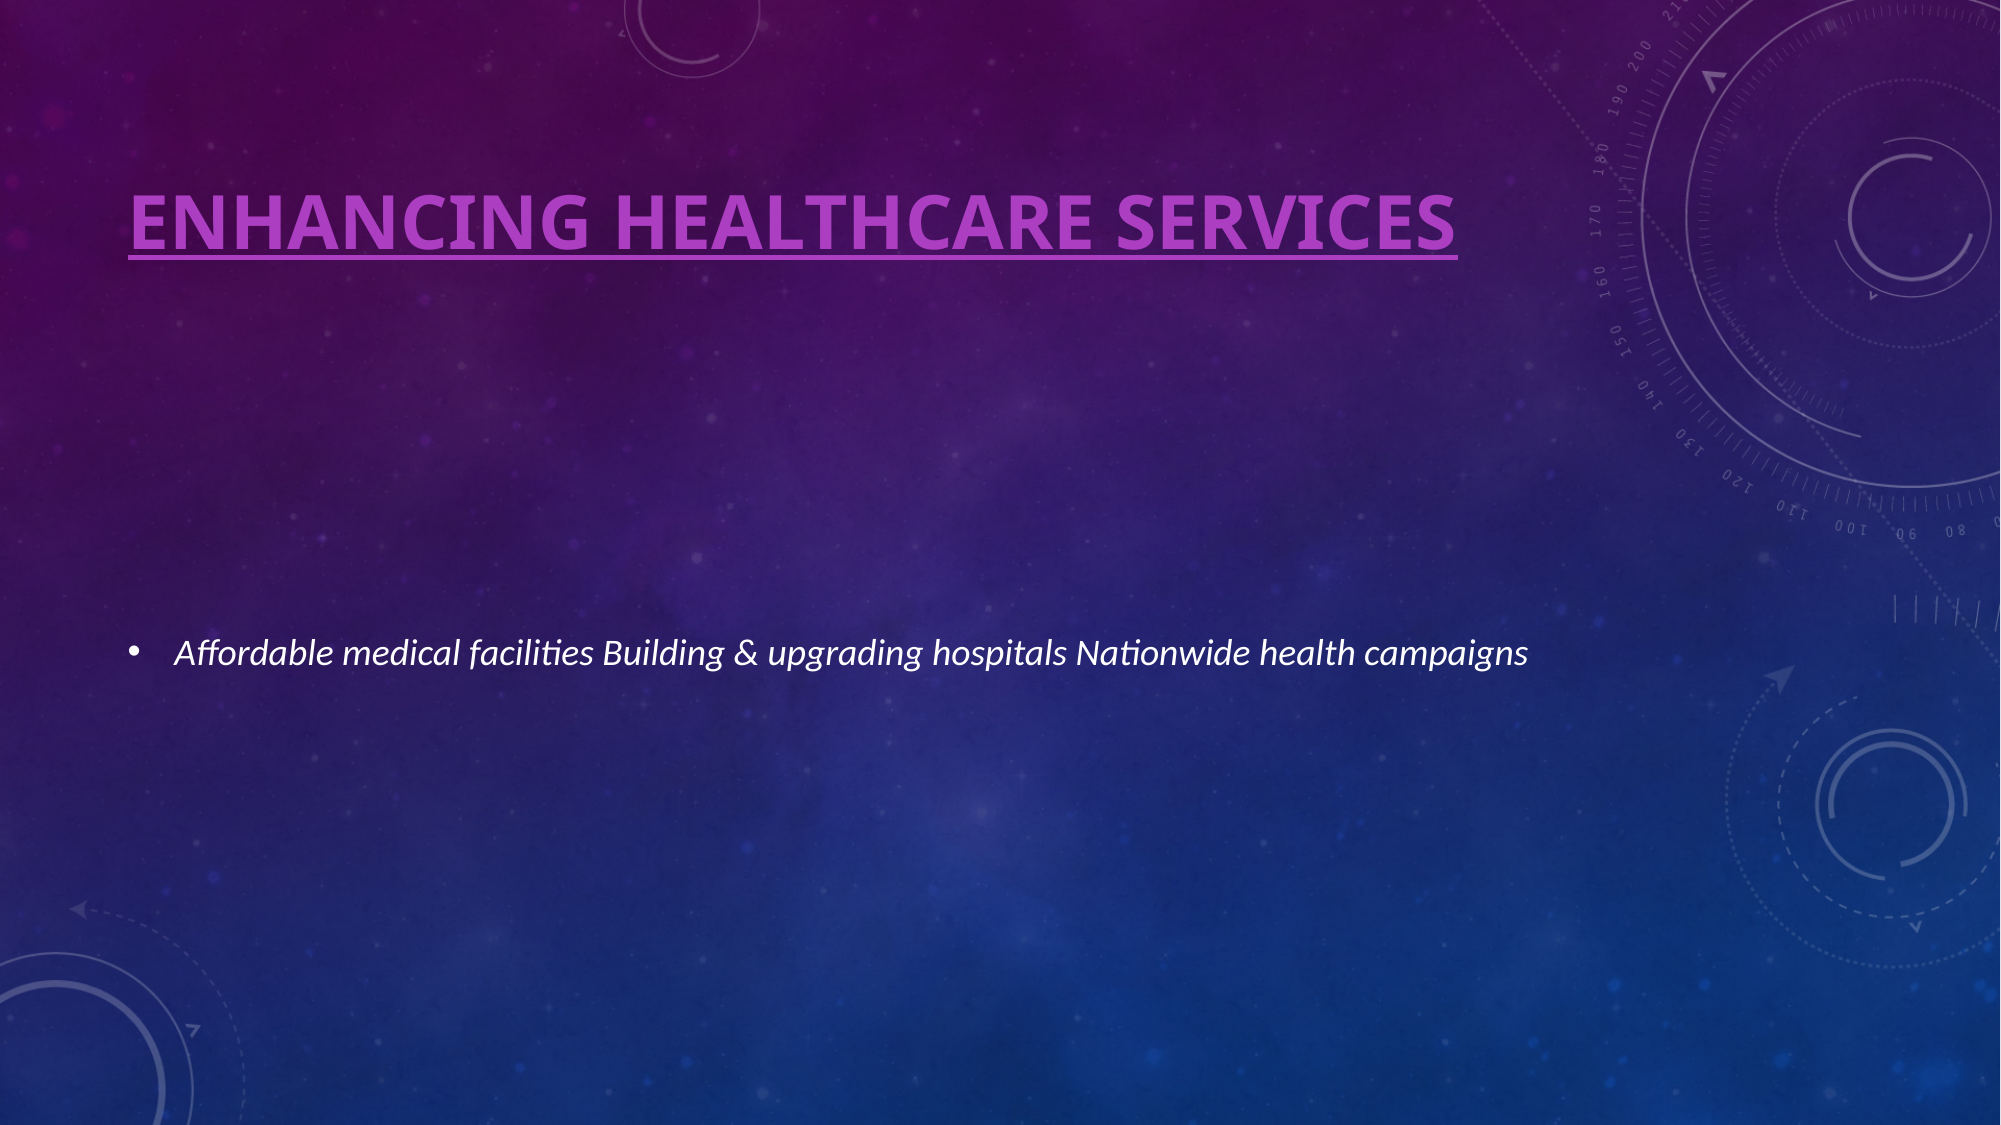

# Enhancing Healthcare Services
Affordable medical facilities Building & upgrading hospitals Nationwide health campaigns